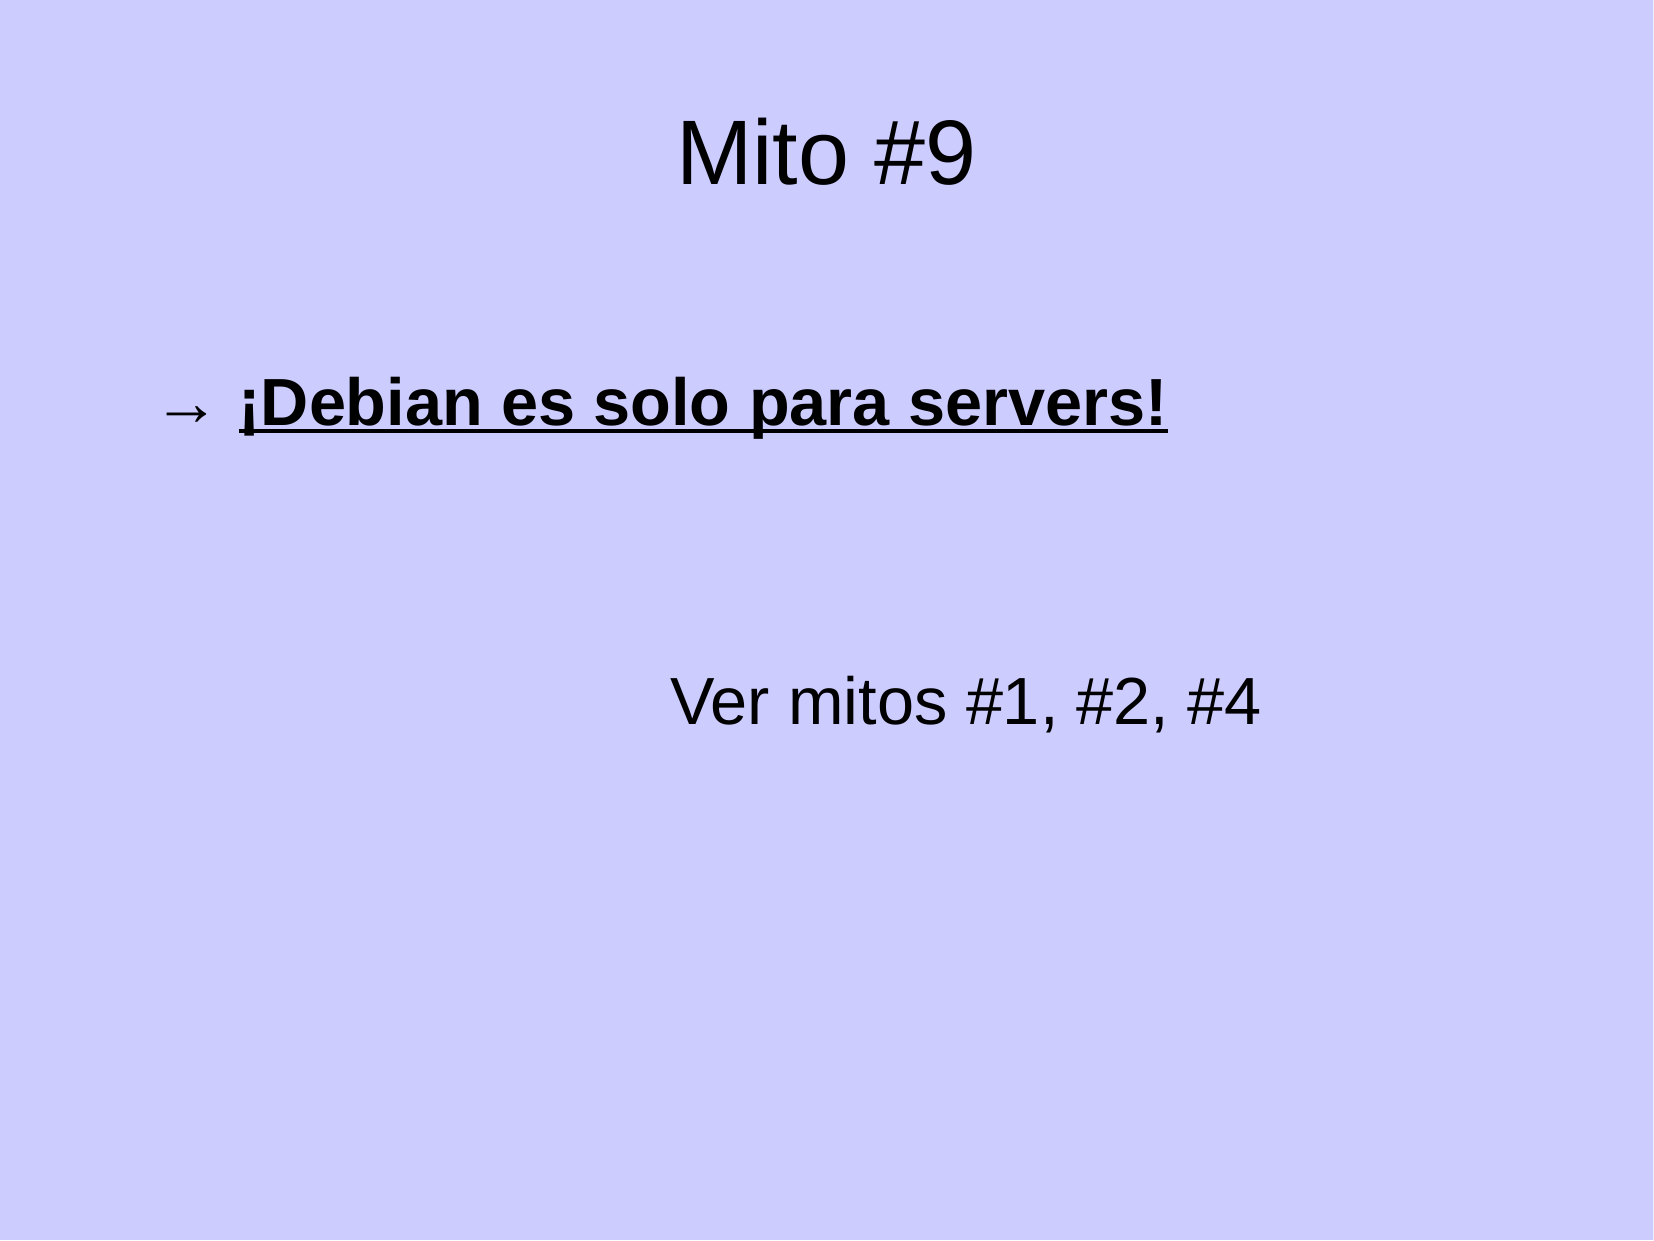

# Mito #9
→ ¡Debian es solo para servers!
							Ver mitos #1, #2, #4